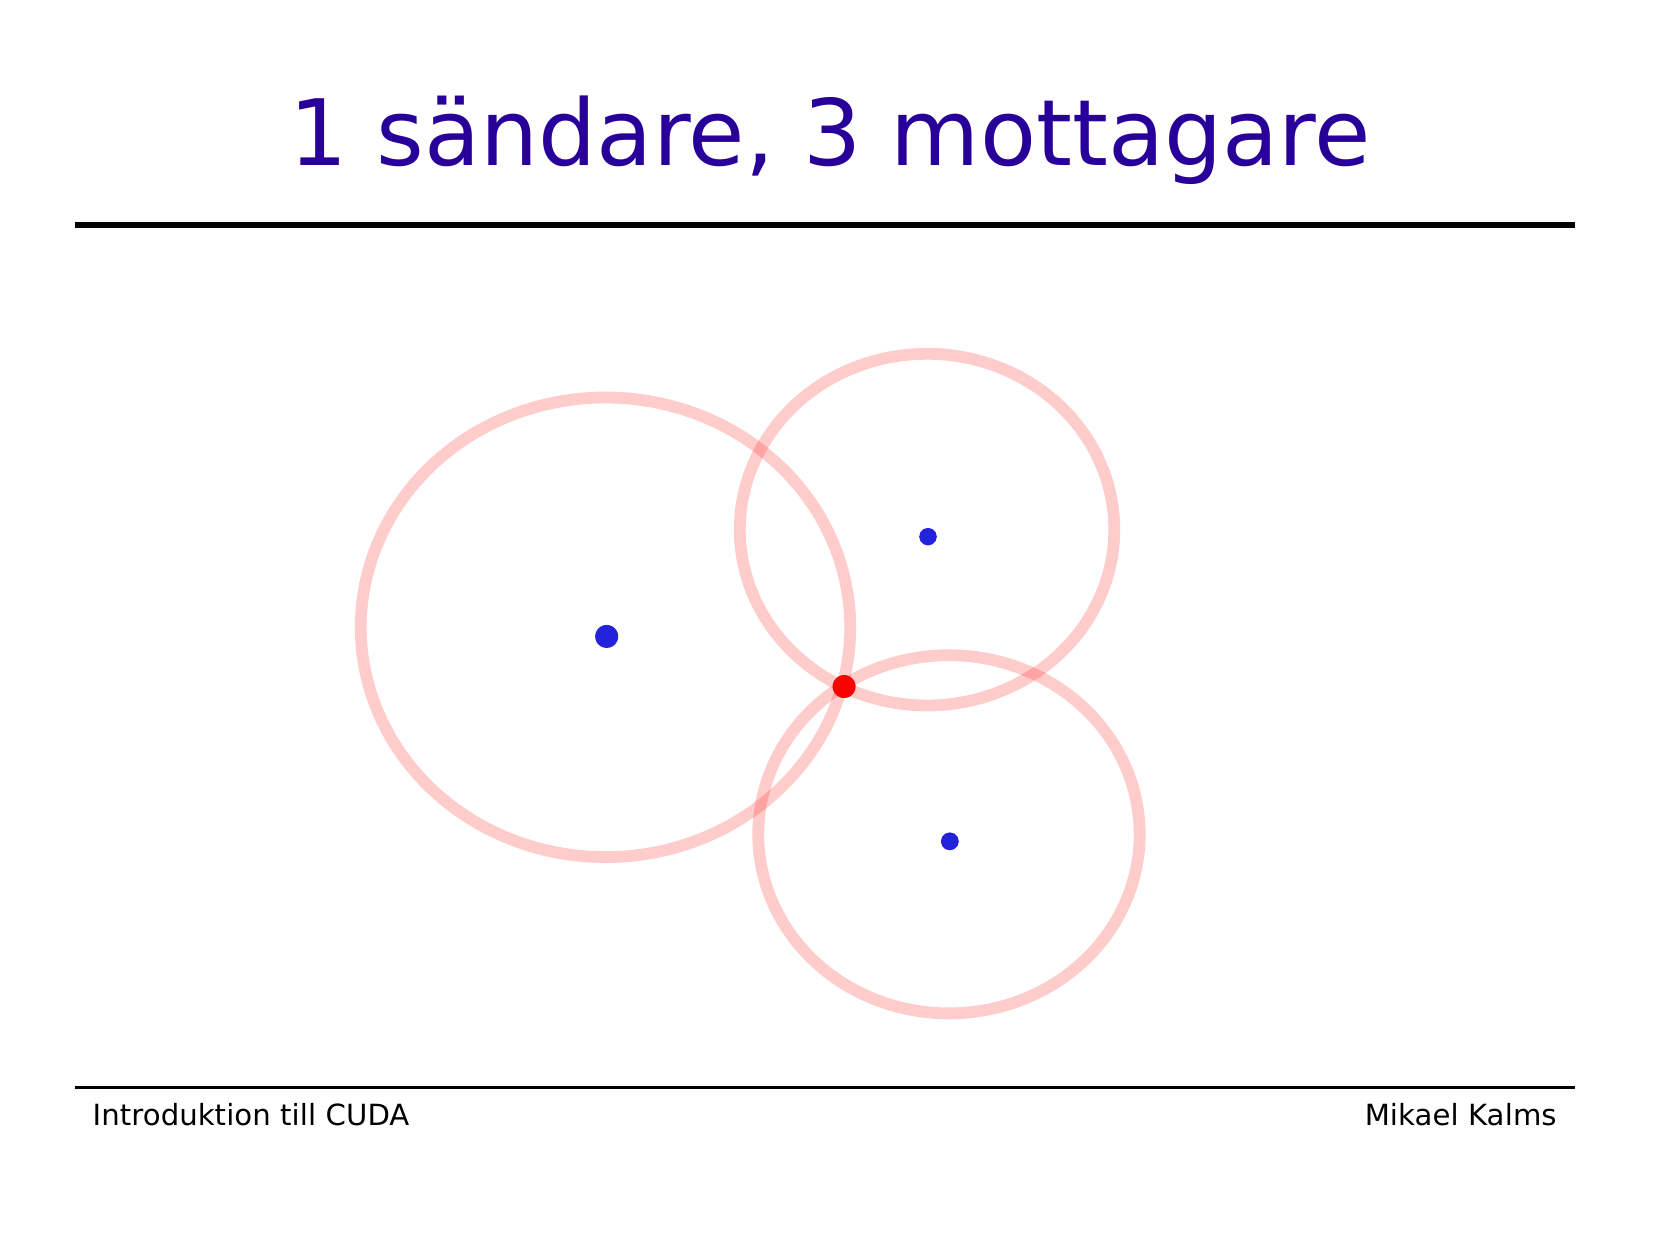

# 1 sändare, 3 mottagare
Introduktion till CUDA
Mikael Kalms